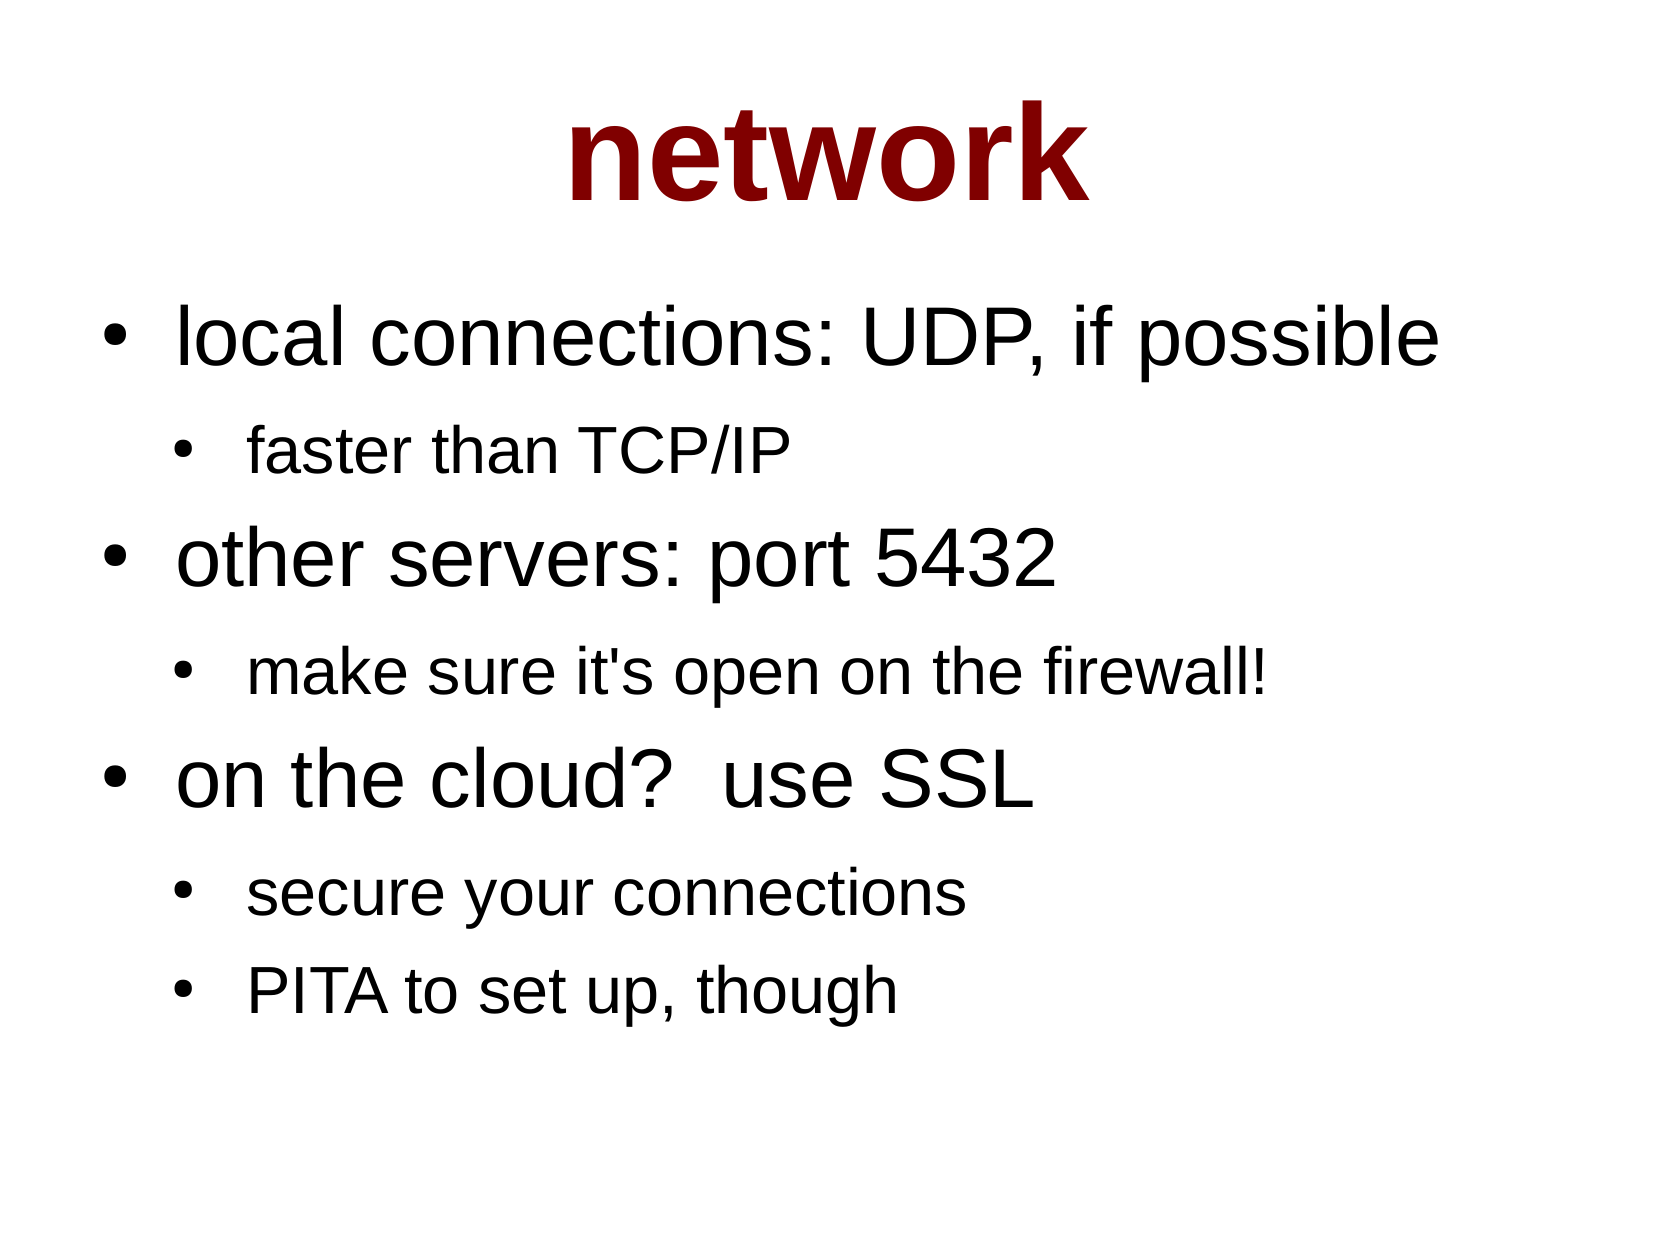

# network
local connections: UDP, if possible
faster than TCP/IP
other servers: port 5432
make sure it's open on the firewall!
on the cloud? use SSL
secure your connections
PITA to set up, though